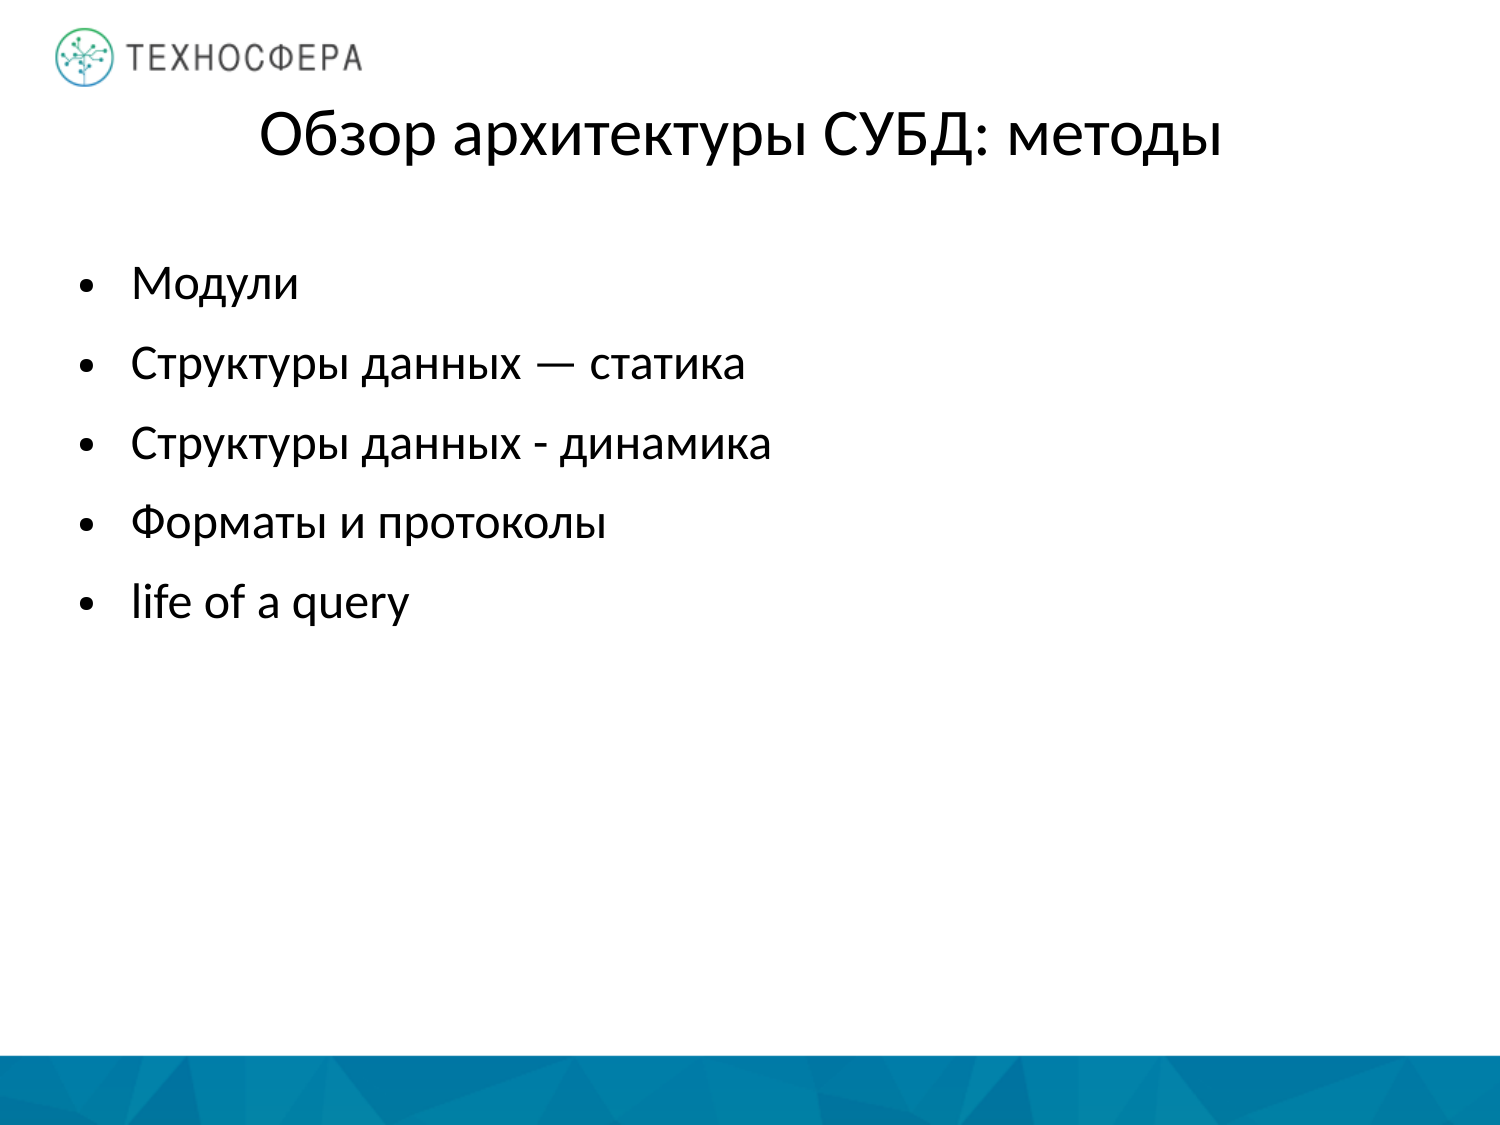

# Обзор архитектуры СУБД: методы
Модули
Структуры данных — статика
Структуры данных - динамика
Форматы и протоколы
life of a query